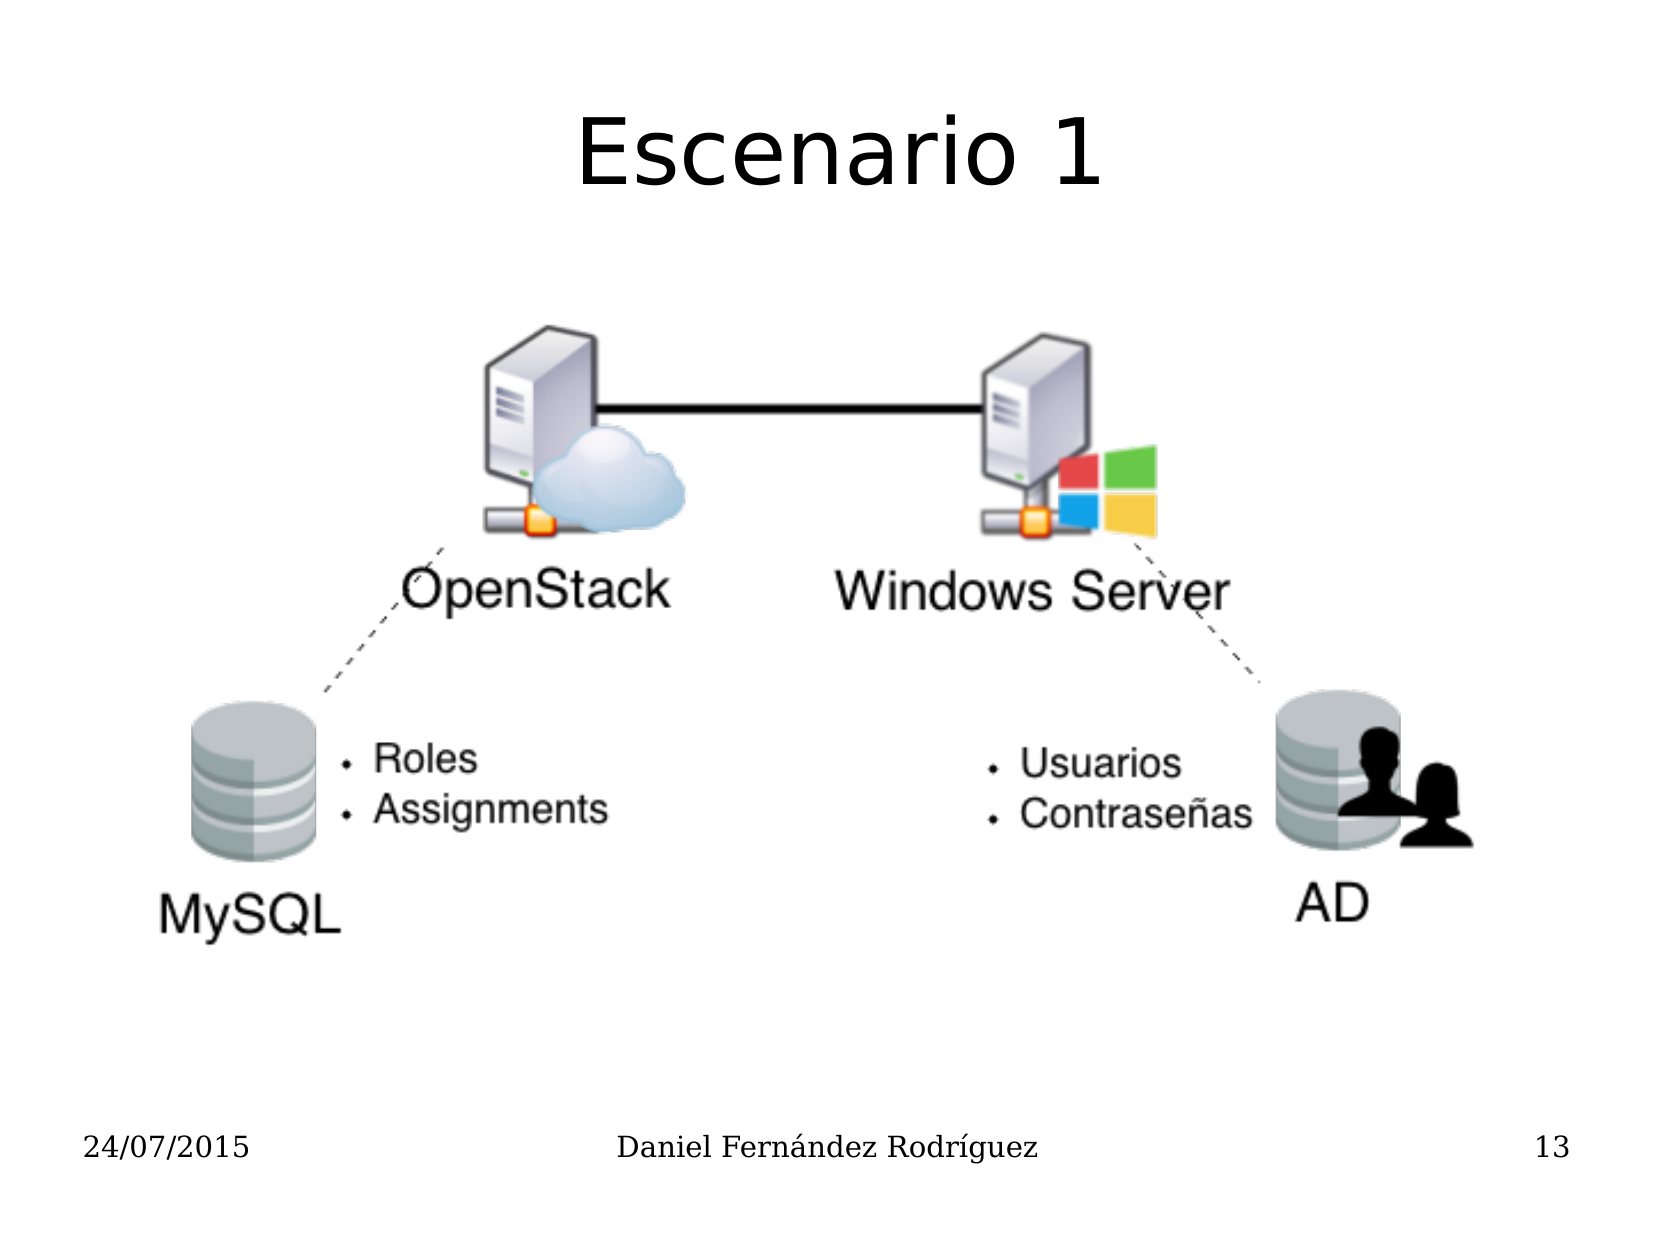

# Escenario 1
24/07/2015
Daniel Fernández Rodríguez
13